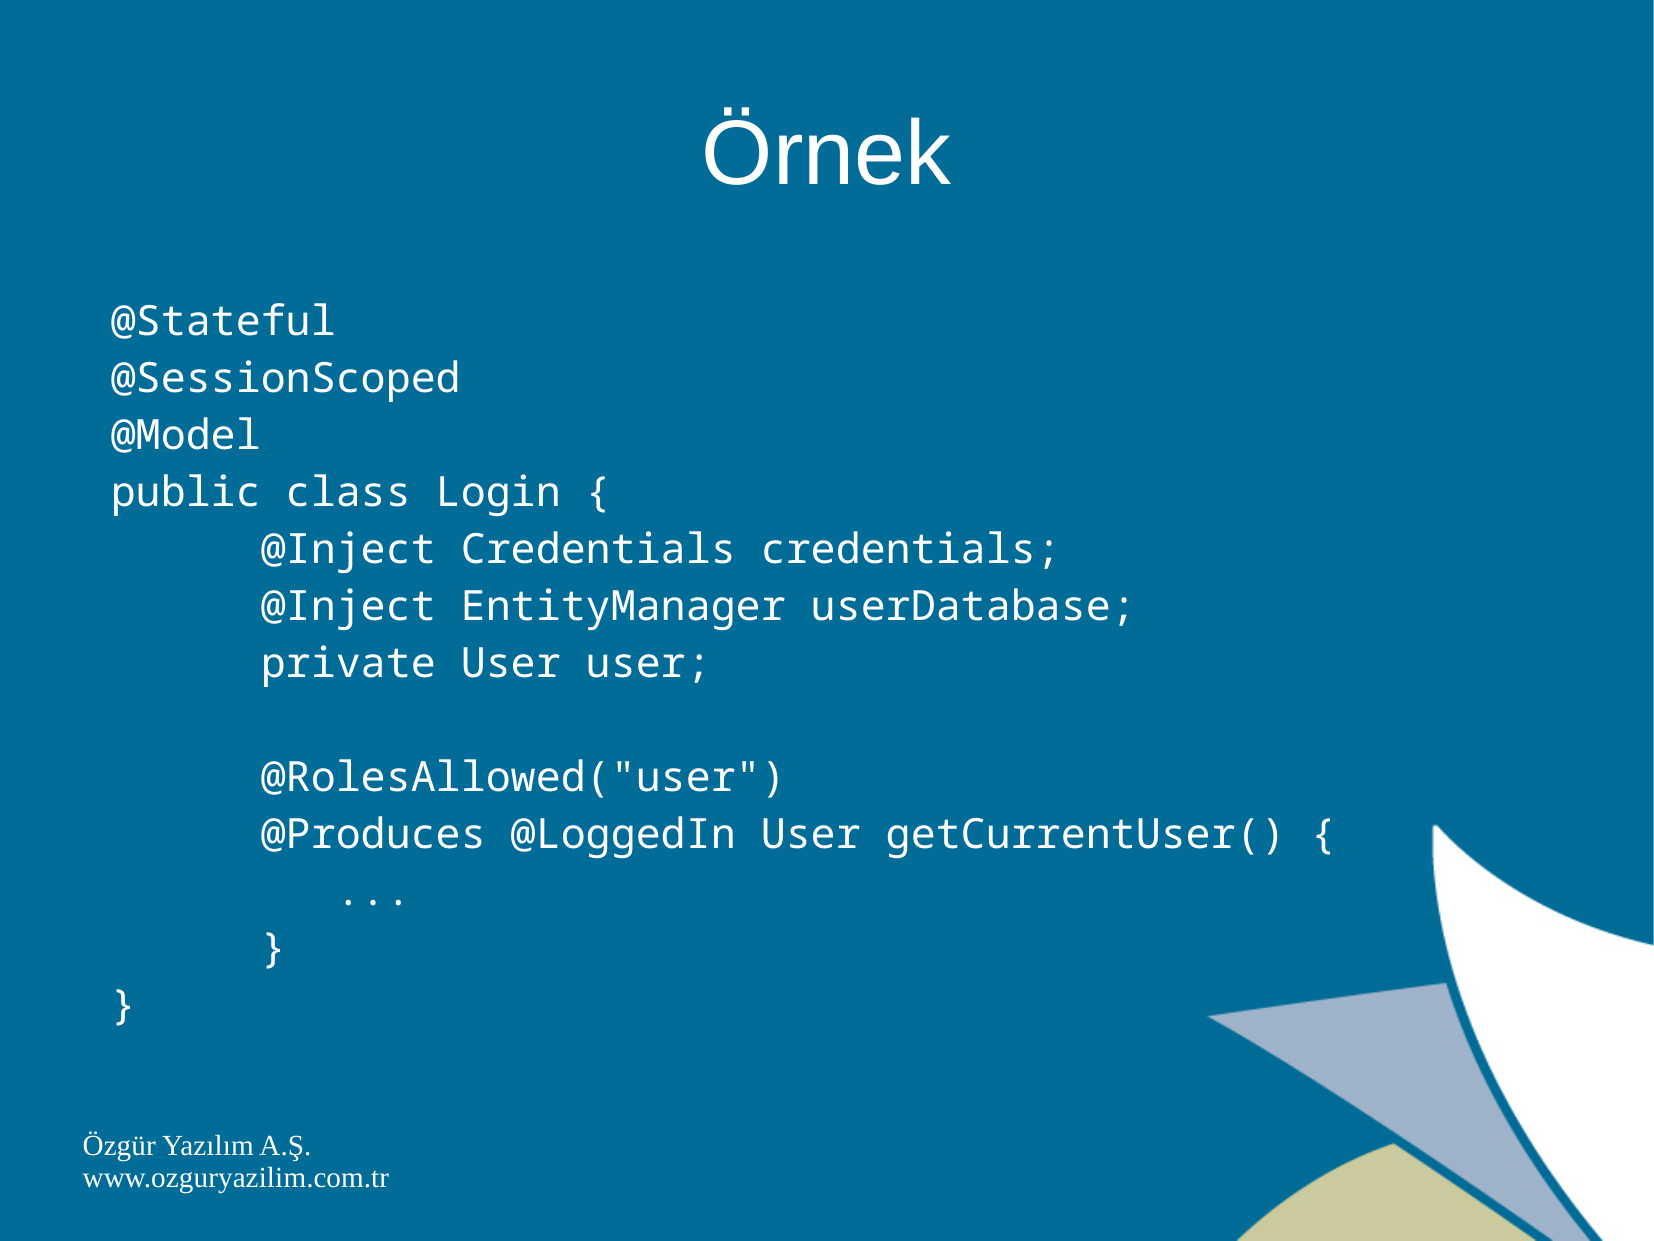

# Örnek
@Stateful
@SessionScoped
@Model
public class Login {
 @Inject Credentials credentials;
 @Inject EntityManager userDatabase;
 private User user;
 @RolesAllowed("user")
 @Produces @LoggedIn User getCurrentUser() {
 ...
 }
}